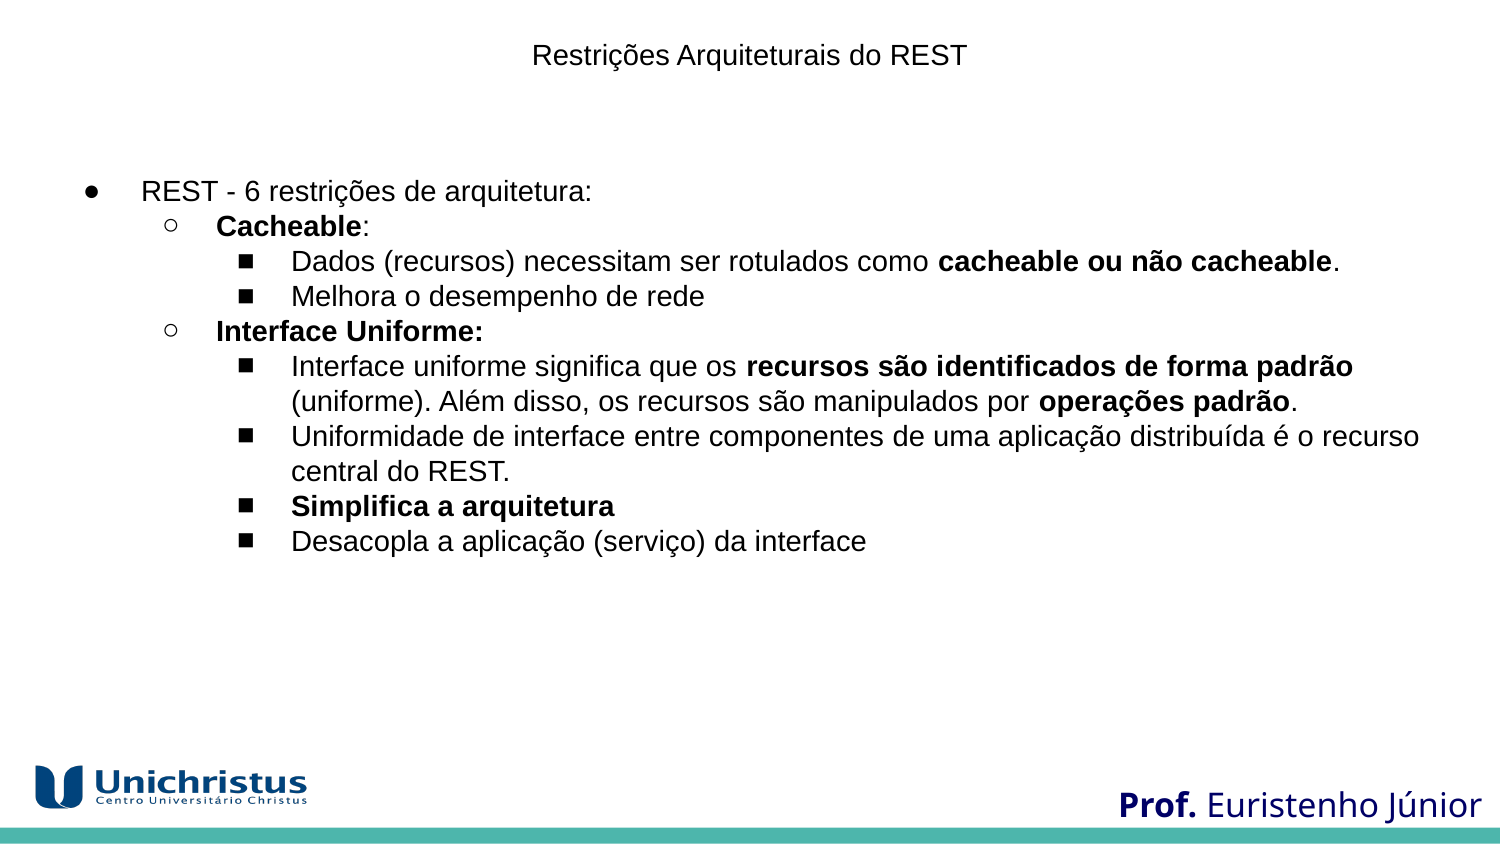

Restrições Arquiteturais do REST
# REST - 6 restrições de arquitetura:
Cacheable:
Dados (recursos) necessitam ser rotulados como cacheable ou não cacheable.
Melhora o desempenho de rede
Interface Uniforme:
Interface uniforme significa que os recursos são identificados de forma padrão (uniforme). Além disso, os recursos são manipulados por operações padrão.
Uniformidade de interface entre componentes de uma aplicação distribuída é o recurso central do REST.
Simplifica a arquitetura
Desacopla a aplicação (serviço) da interface
Prof. Euristenho Júnior